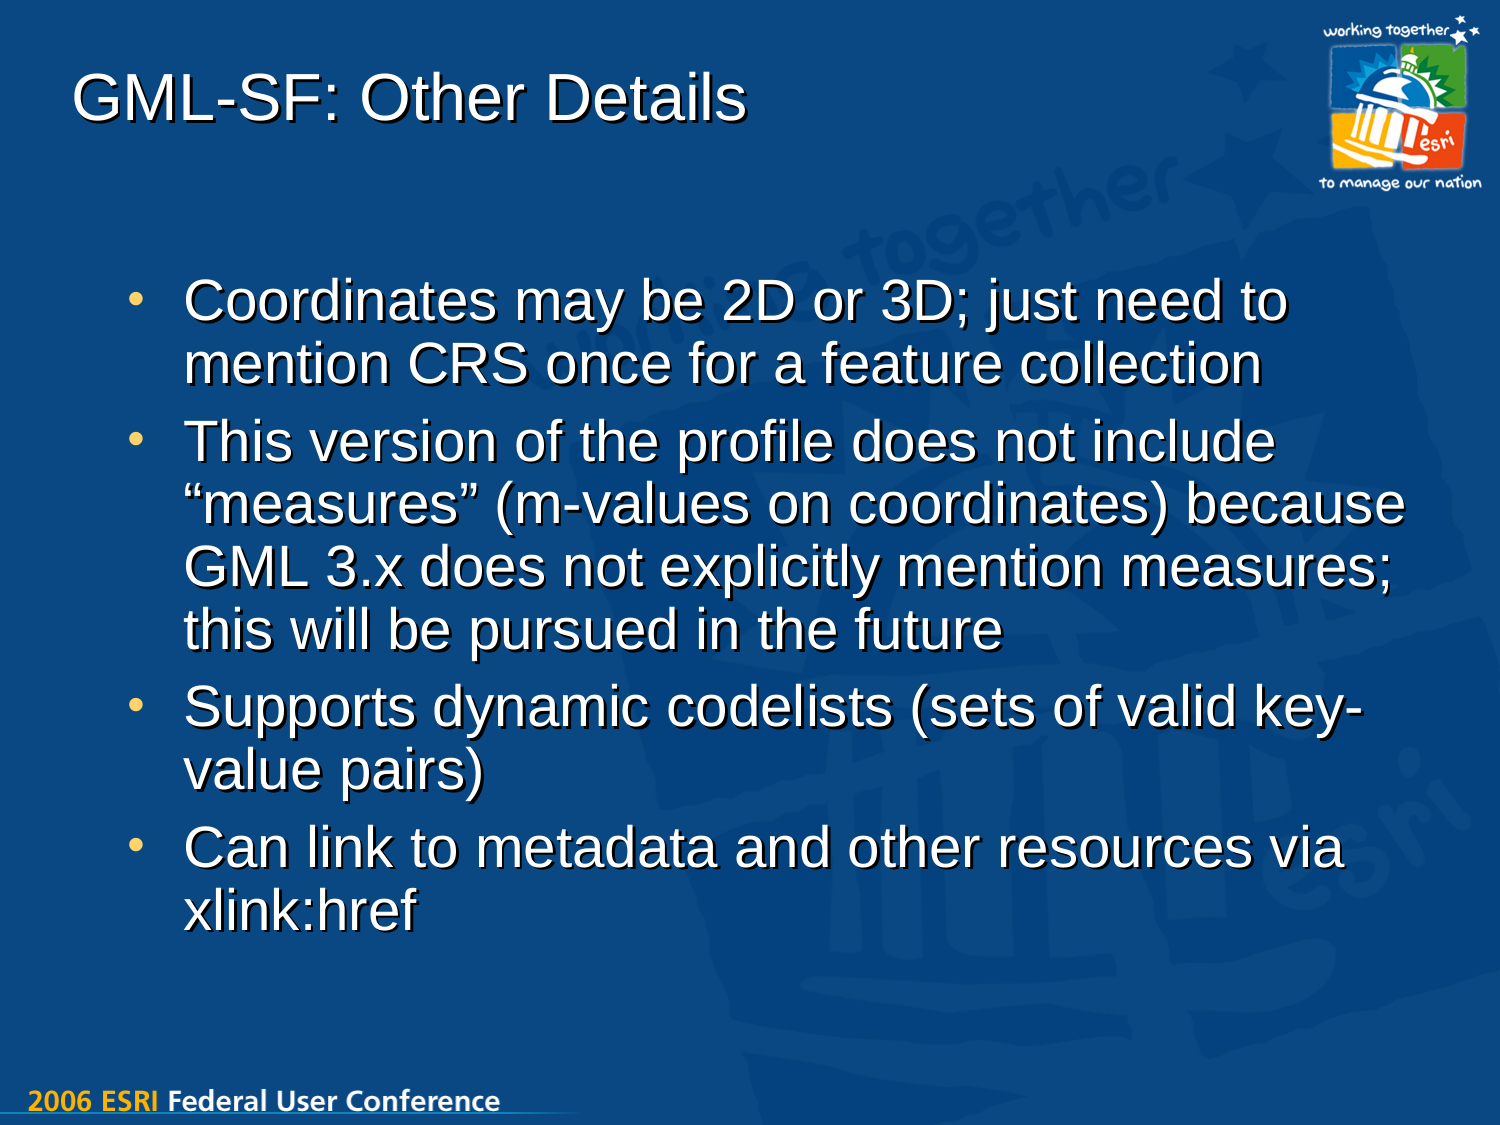

# GML-SF: Other Details
Coordinates may be 2D or 3D; just need to mention CRS once for a feature collection
This version of the profile does not include “measures” (m-values on coordinates) because GML 3.x does not explicitly mention measures; this will be pursued in the future
Supports dynamic codelists (sets of valid key- value pairs)
Can link to metadata and other resources via xlink:href